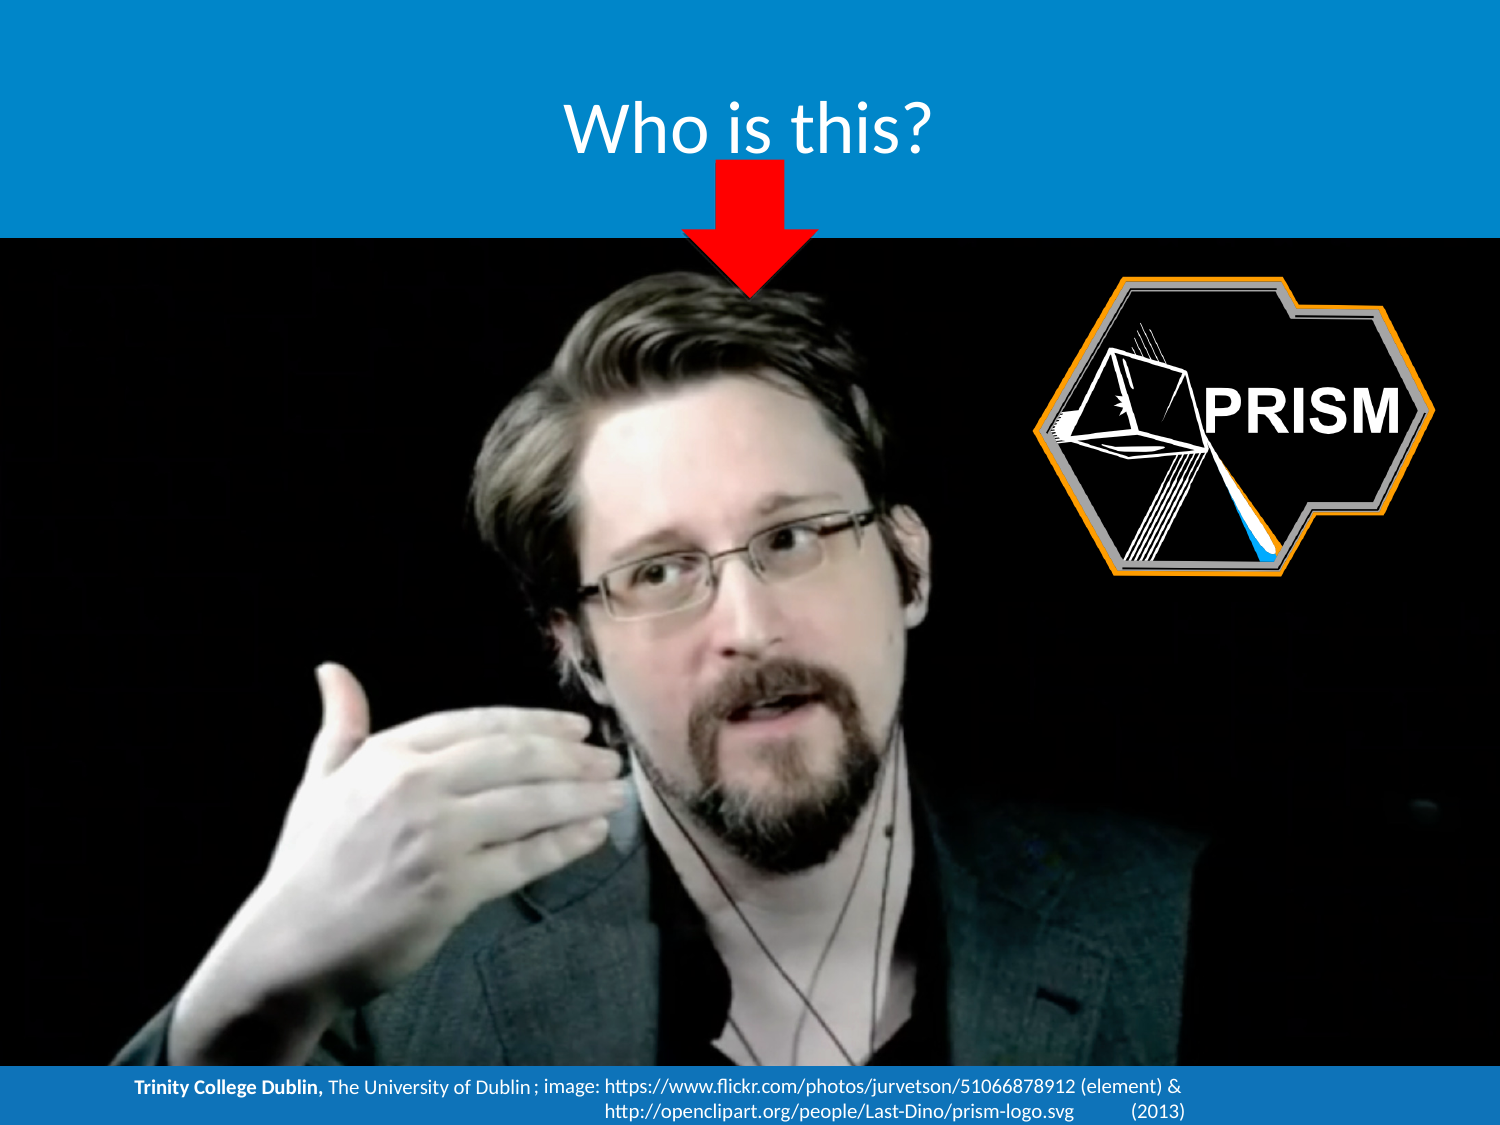

Who is this?
; image:
https://www.flickr.com/photos/jurvetson/51066878912 (element) & http://openclipart.org/people/Last-Dino/prism-logo.svg (2013)